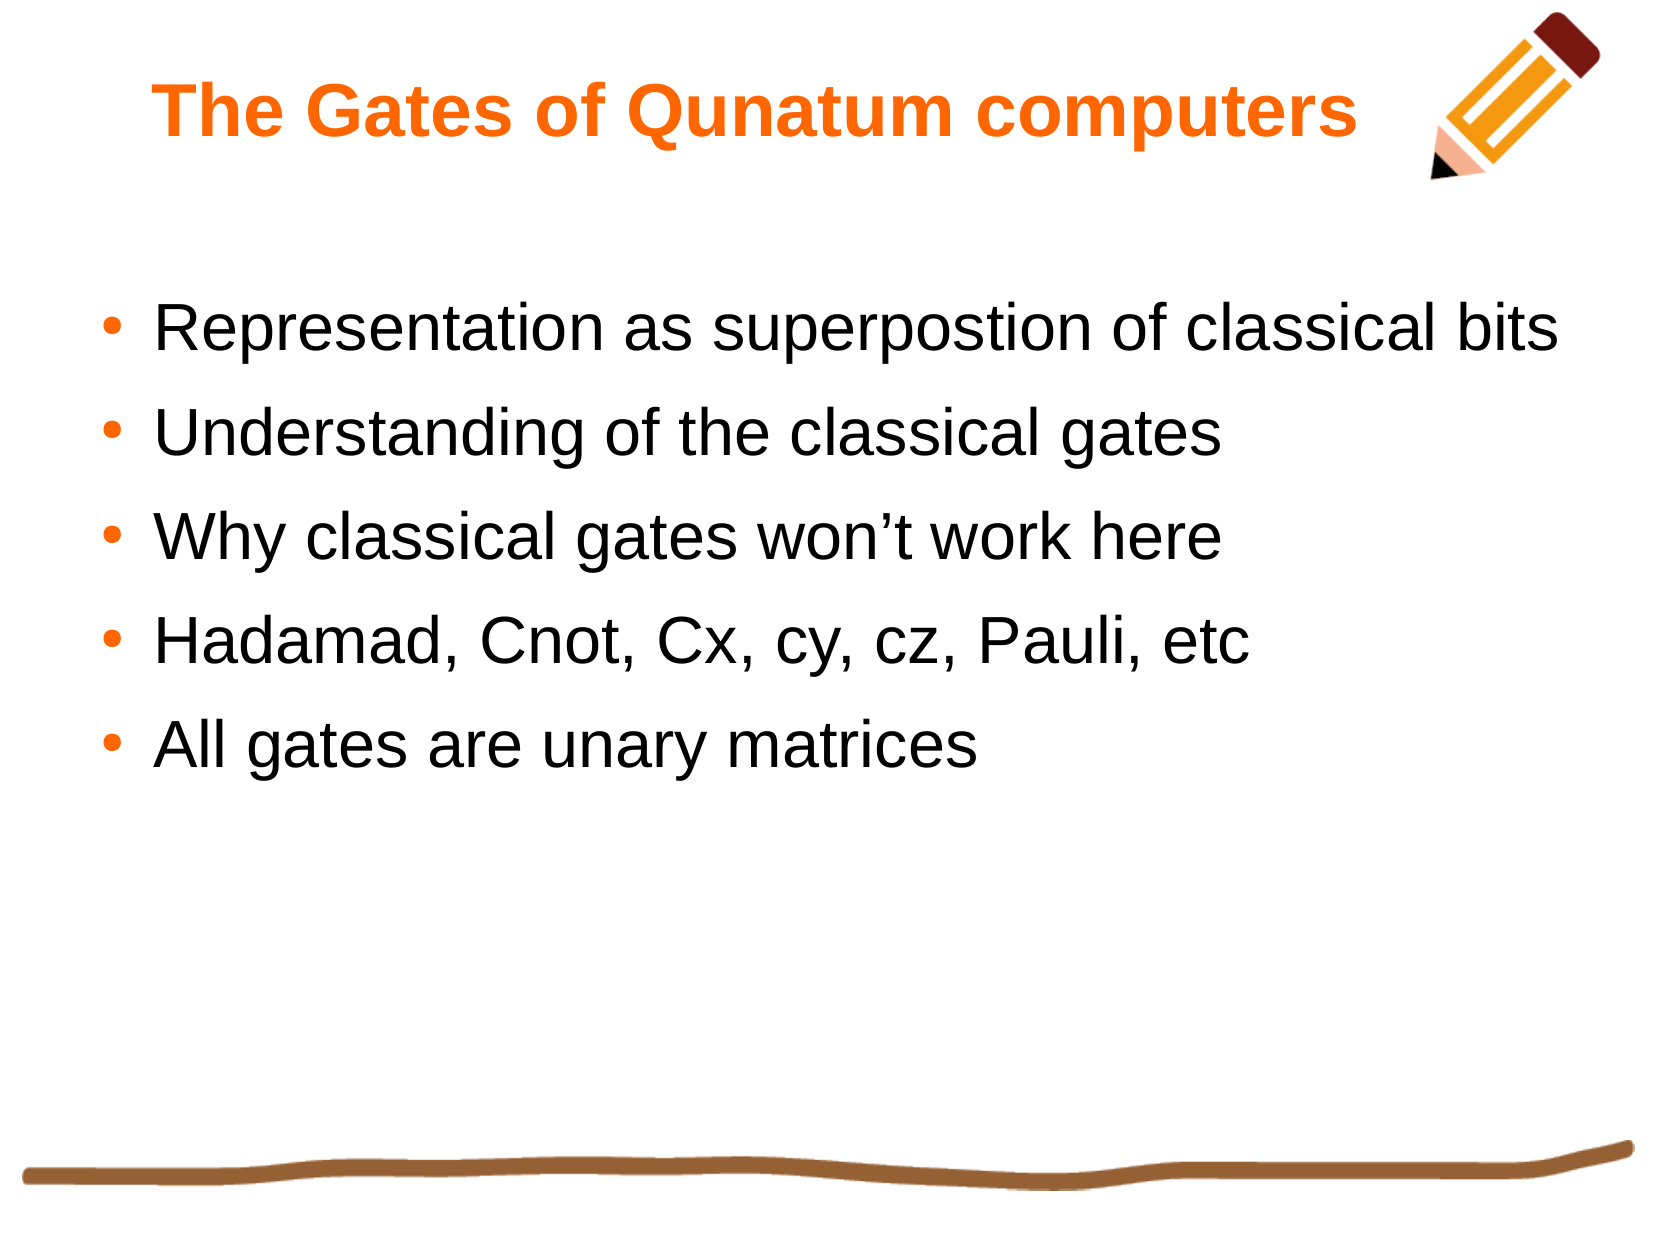

# The Gates of Qunatum computers
Representation as superpostion of classical bits
Understanding of the classical gates
Why classical gates won’t work here
Hadamad, Cnot, Cx, cy, cz, Pauli, etc
All gates are unary matrices